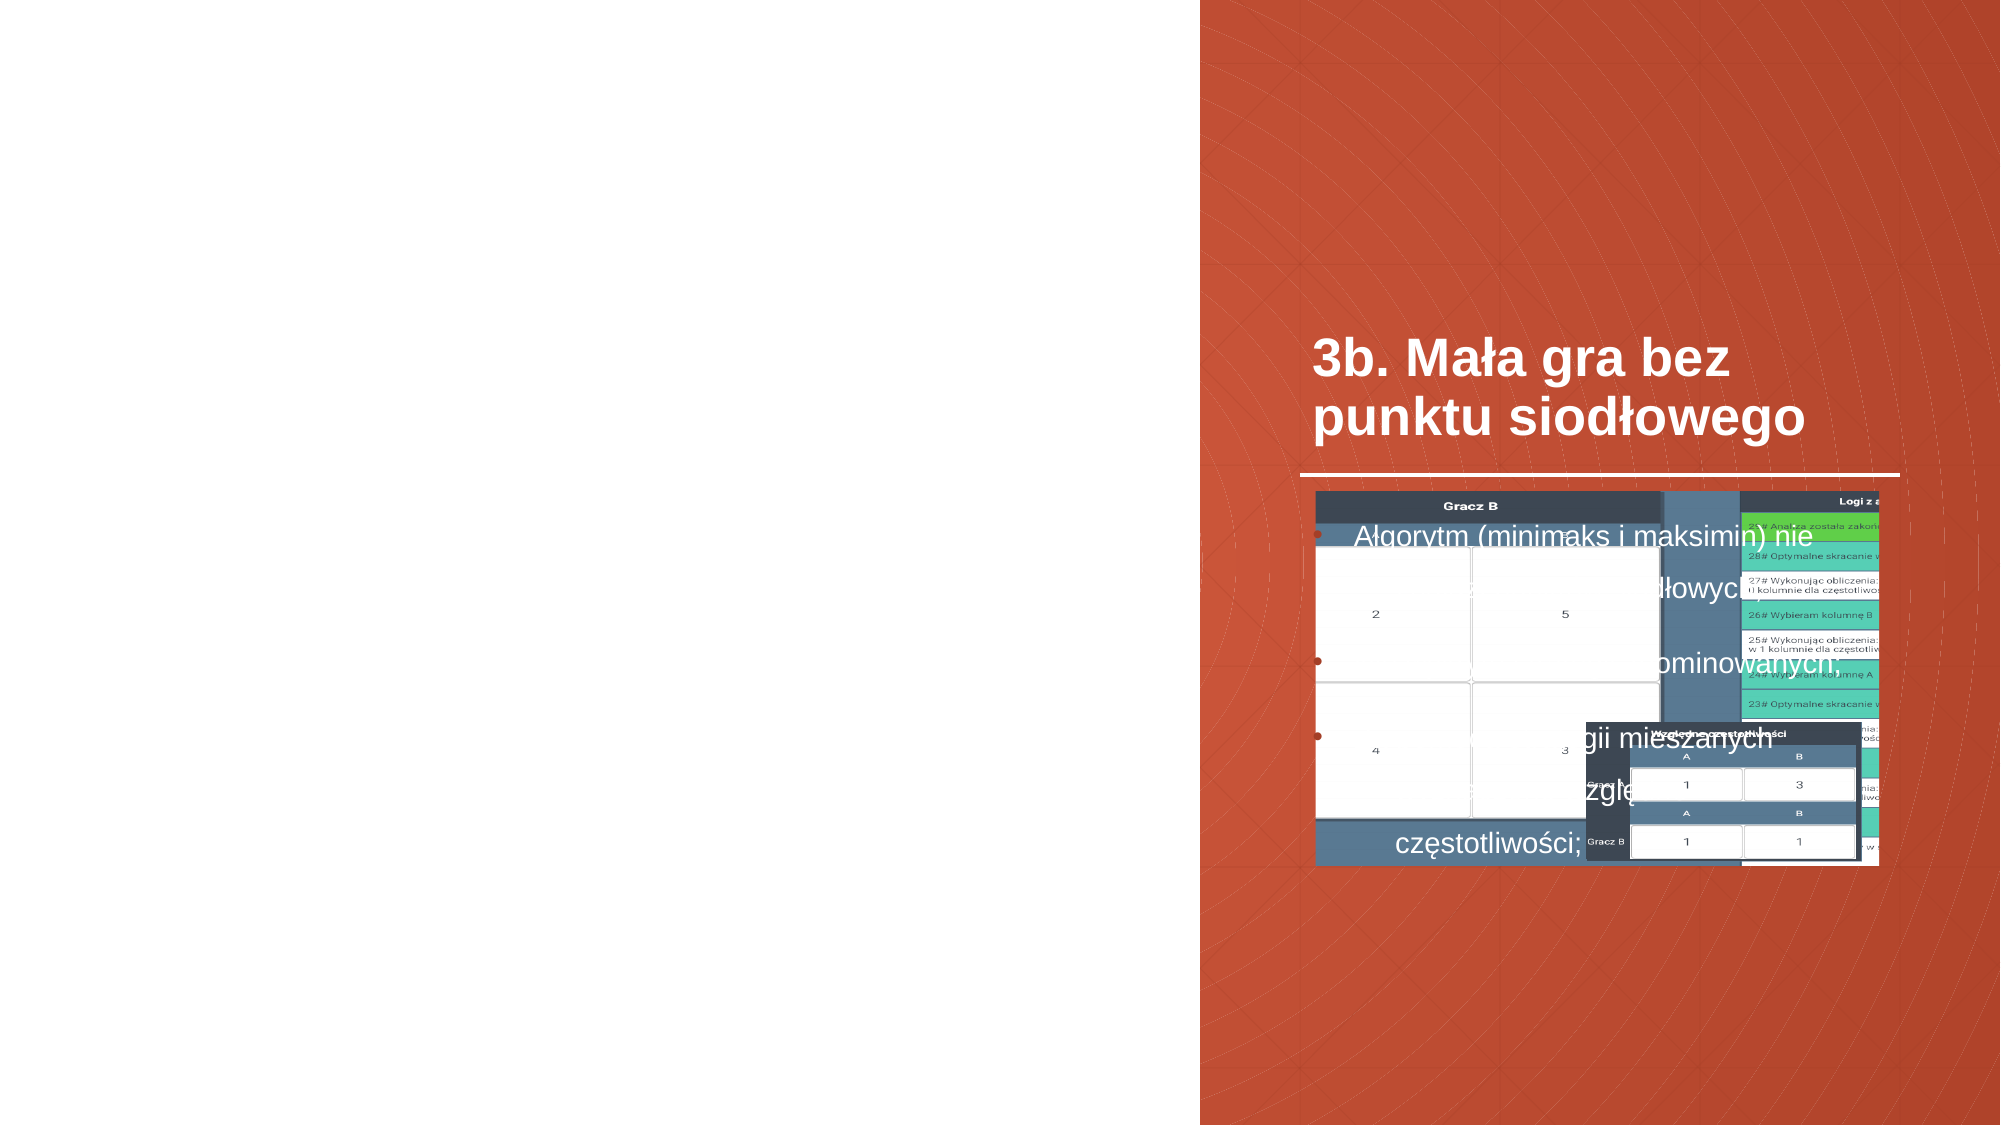

# 3b. Mała gra bez punktu siodłowego
Algorytm (minimaks i maksimin) nie znalazł punktów siodłowych;
Nie wykryto strategii zdominowanych;
Za pomocą strategii mieszanych wyznaczono względne częstotliwości;